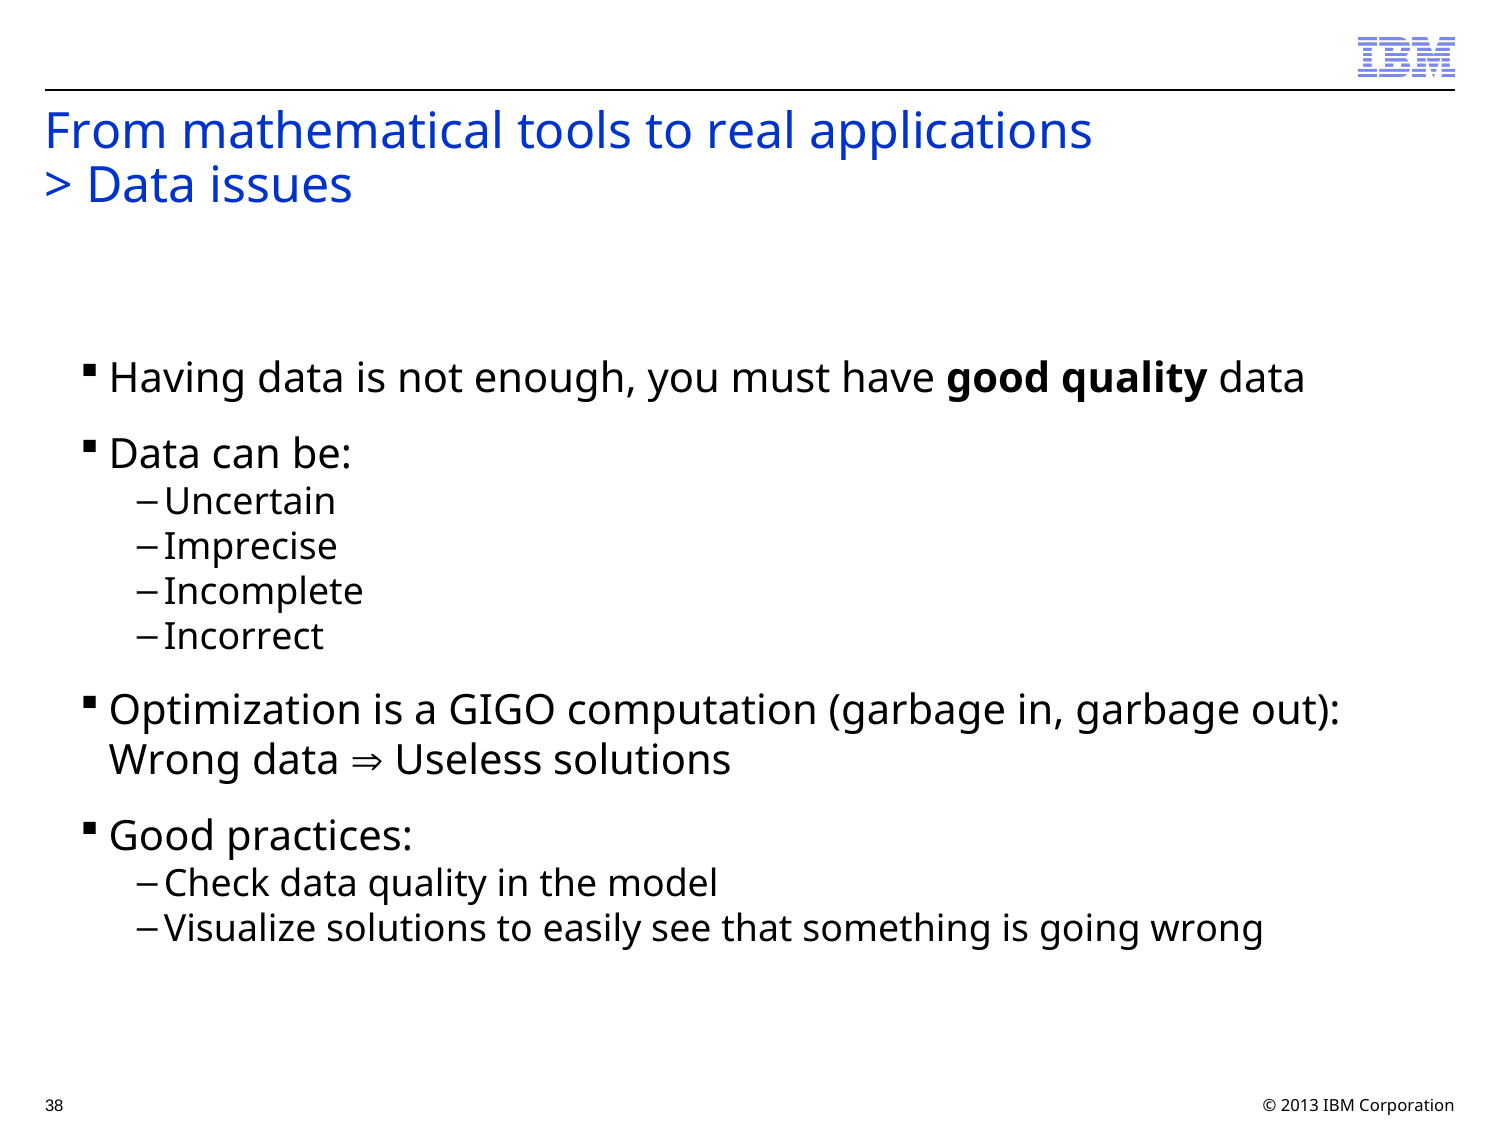

# From mathematical tools to real applications > Data issues
Having data is not enough, you must have good quality data
Data can be:
Uncertain
Imprecise
Incomplete
Incorrect
Optimization is a GIGO computation (garbage in, garbage out): Wrong data  Useless solutions
Good practices:
Check data quality in the model
Visualize solutions to easily see that something is going wrong
38